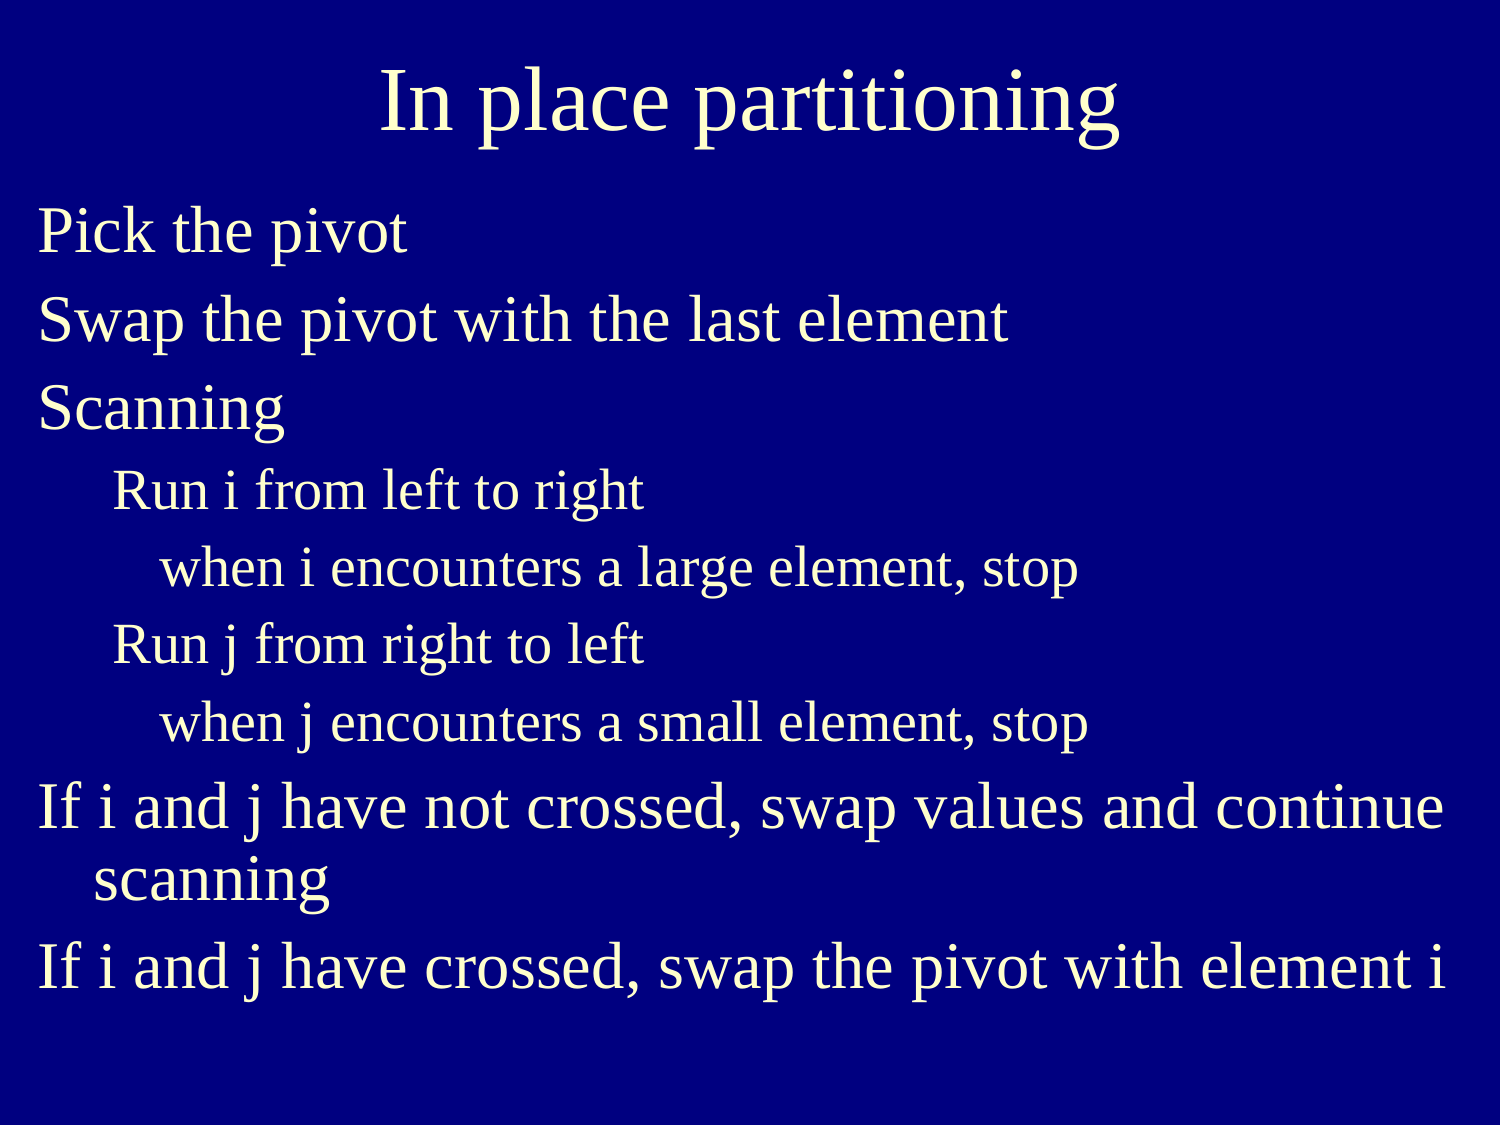

# In place partitioning
Pick the pivot
Swap the pivot with the last element
Scanning
Run i from left to right
	when i encounters a large element, stop
Run j from right to left
	when j encounters a small element, stop
If i and j have not crossed, swap values and continue scanning
If i and j have crossed, swap the pivot with element i